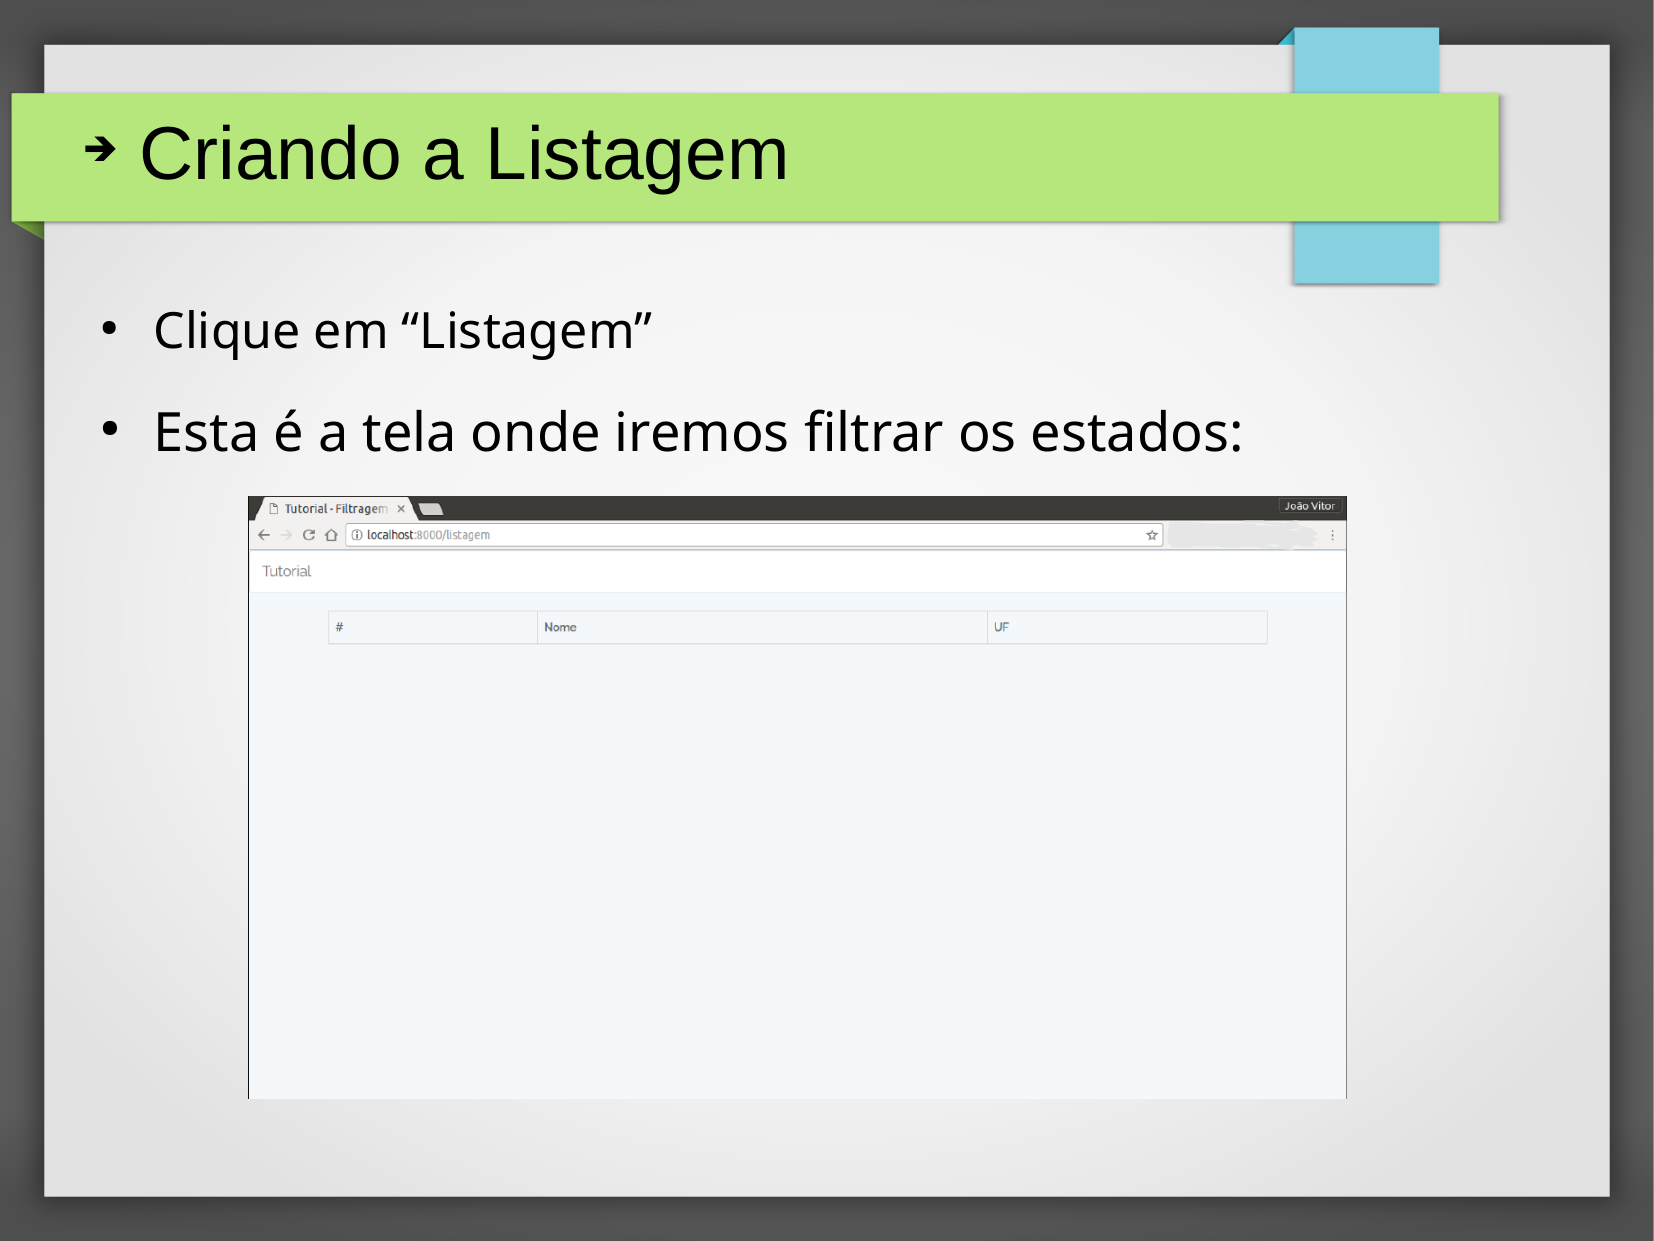

# Criando a Listagem
Clique em “Listagem”
Esta é a tela onde iremos filtrar os estados: